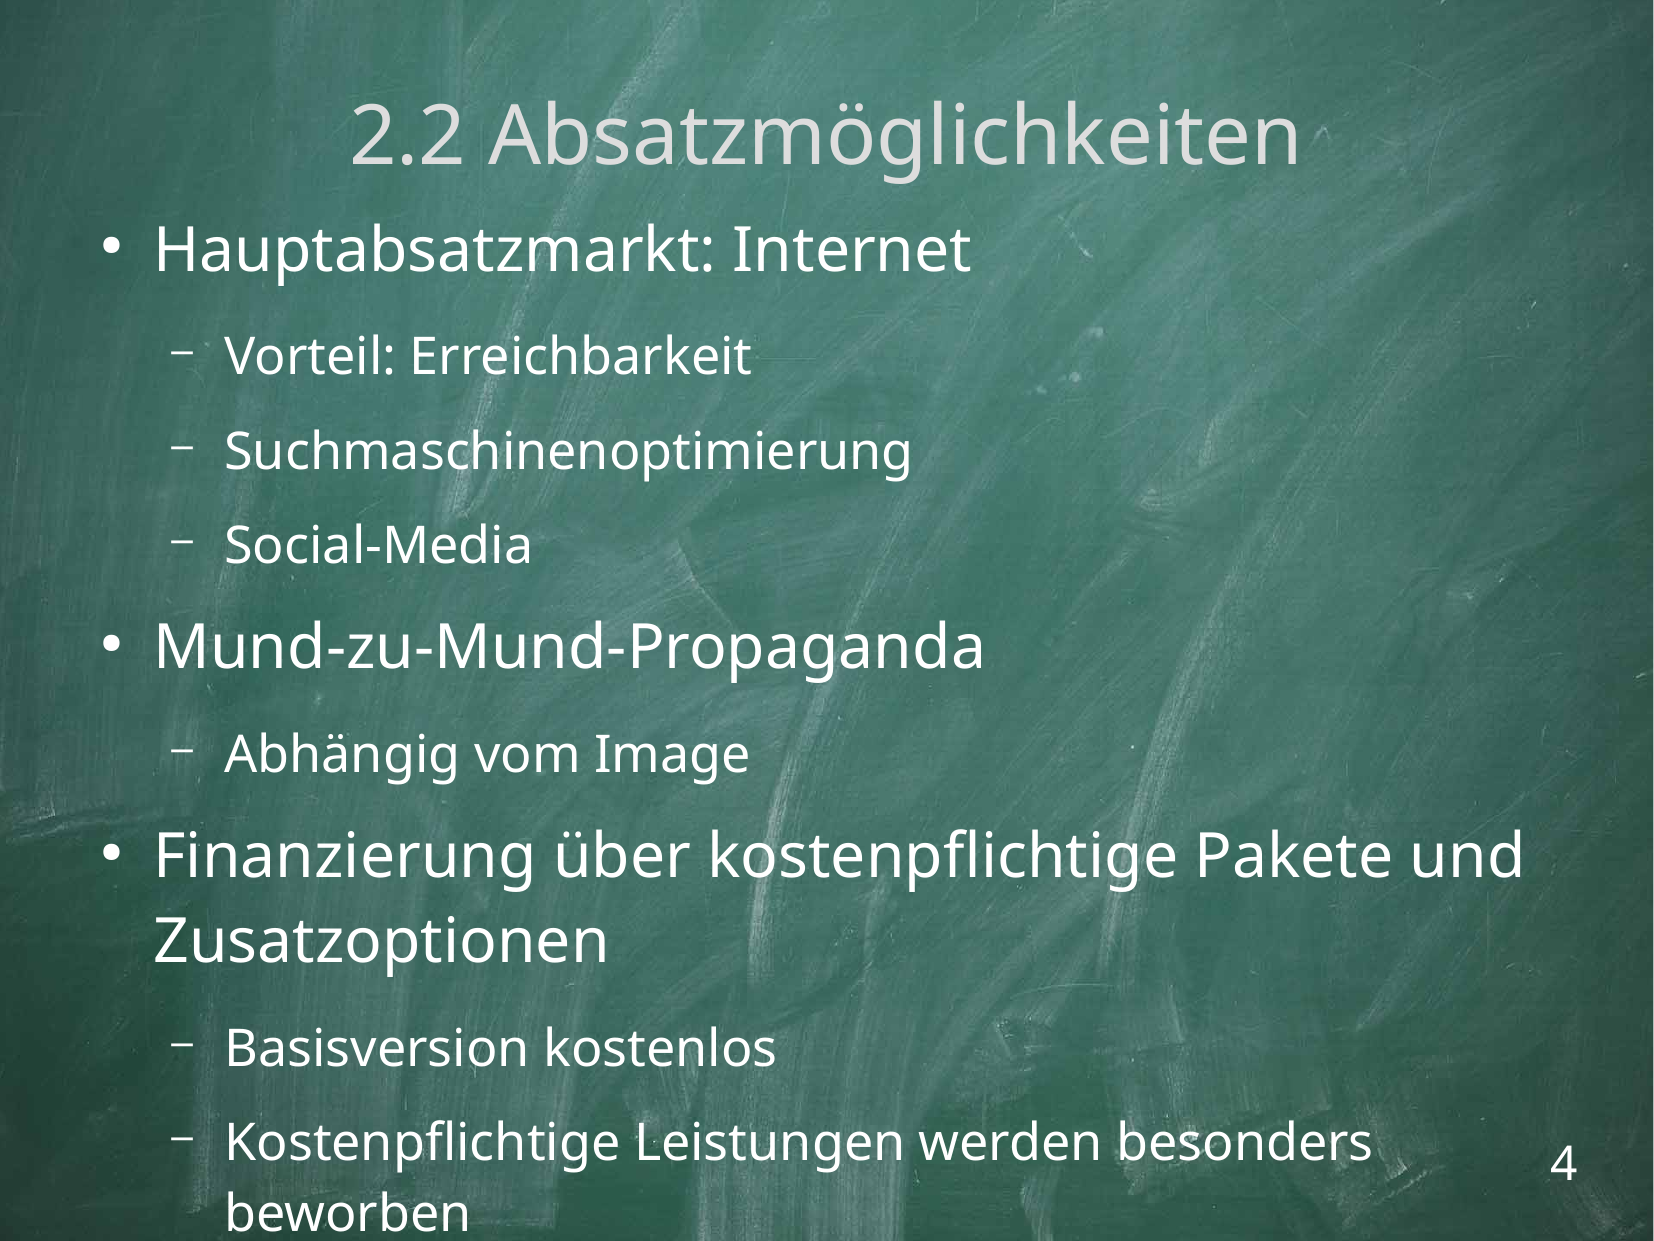

# 2.2 Absatzmöglichkeiten
Hauptabsatzmarkt: Internet
Vorteil: Erreichbarkeit
Suchmaschinenoptimierung
Social-Media
Mund-zu-Mund-Propaganda
Abhängig vom Image
Finanzierung über kostenpflichtige Pakete und Zusatzoptionen
Basisversion kostenlos
Kostenpflichtige Leistungen werden besonders beworben
4
Mittelstufenprojekt: Personal Kanban